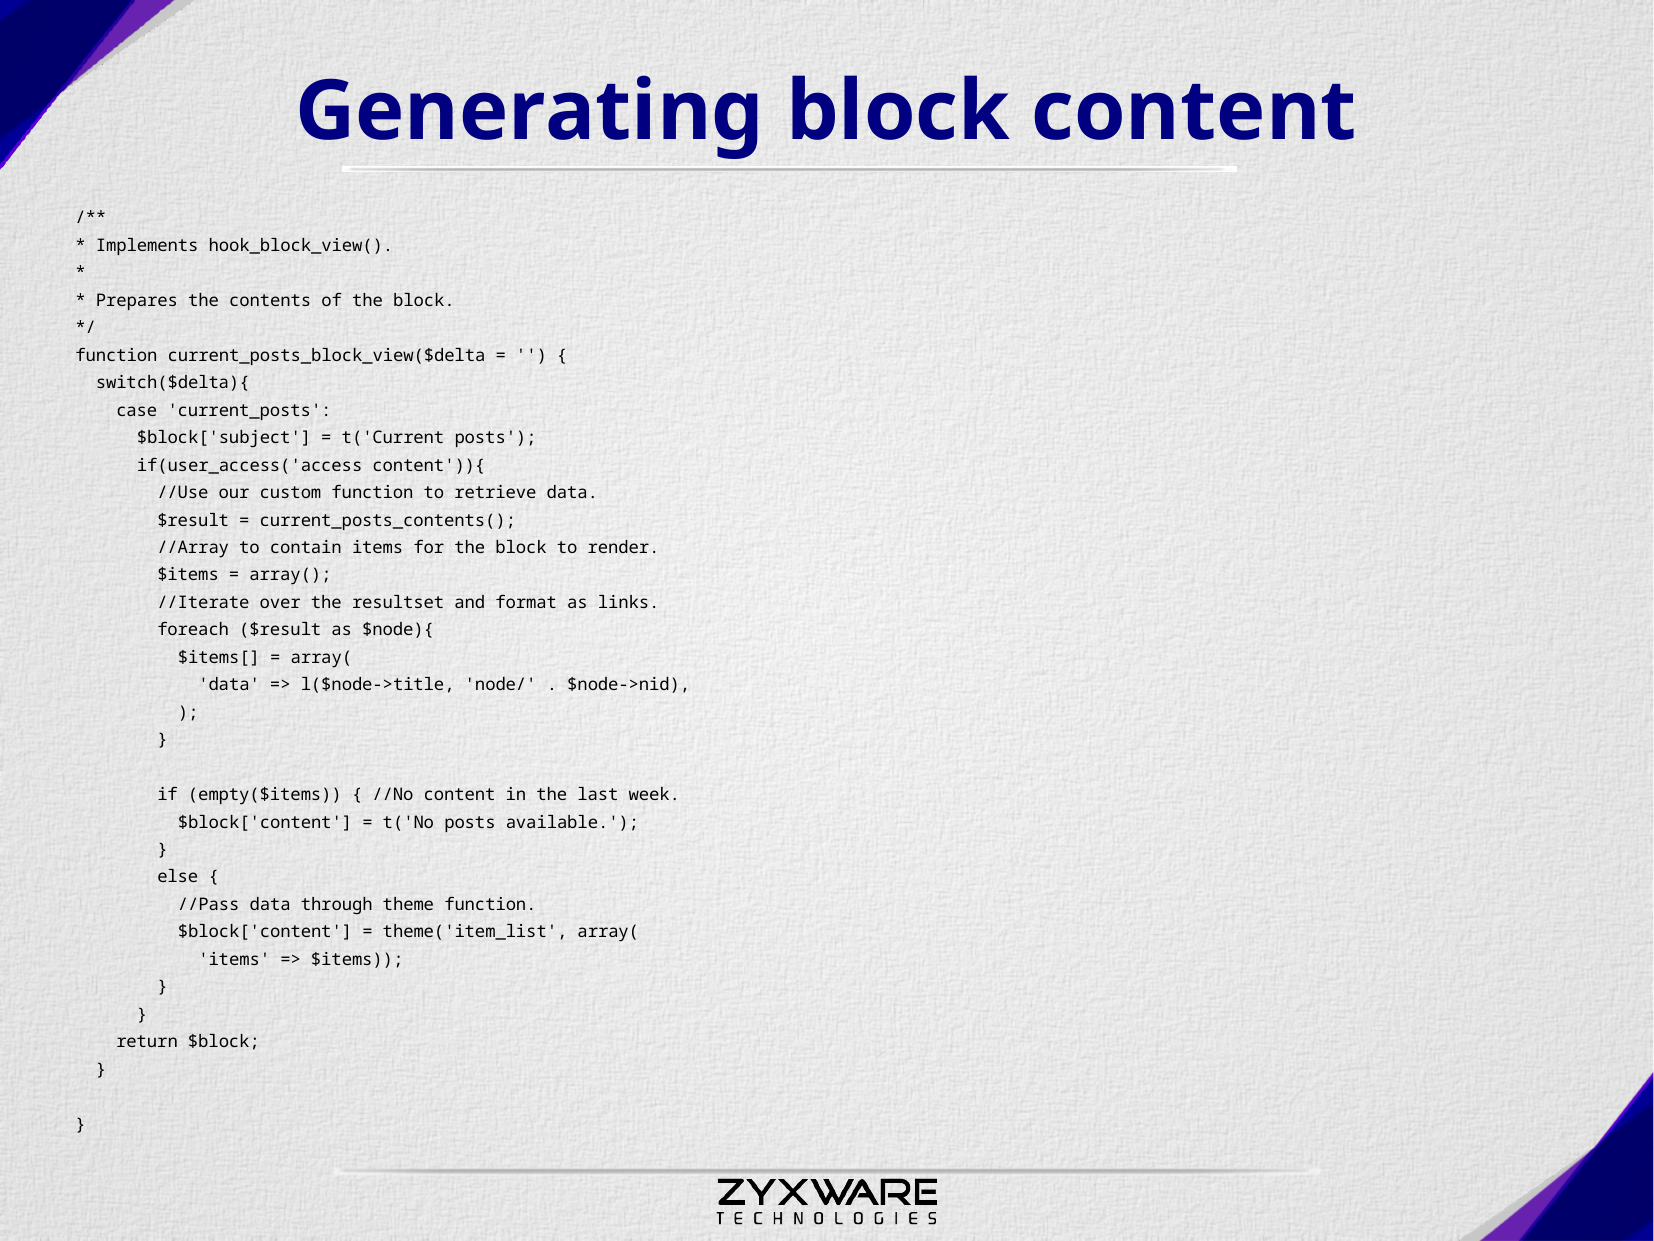

# Generating block content
/**
* Implements hook_block_view().
*
* Prepares the contents of the block.
*/
function current_posts_block_view($delta = '') {
 switch($delta){
 case 'current_posts':
 $block['subject'] = t('Current posts');
 if(user_access('access content')){
 //Use our custom function to retrieve data.
 $result = current_posts_contents();
 //Array to contain items for the block to render.
 $items = array();
 //Iterate over the resultset and format as links.
 foreach ($result as $node){
 $items[] = array(
 'data' => l($node->title, 'node/' . $node->nid),
 );
 }
 if (empty($items)) { //No content in the last week.
 $block['content'] = t('No posts available.');
 }
 else {
 //Pass data through theme function.
 $block['content'] = theme('item_list', array(
 'items' => $items));
 }
 }
 return $block;
 }
}